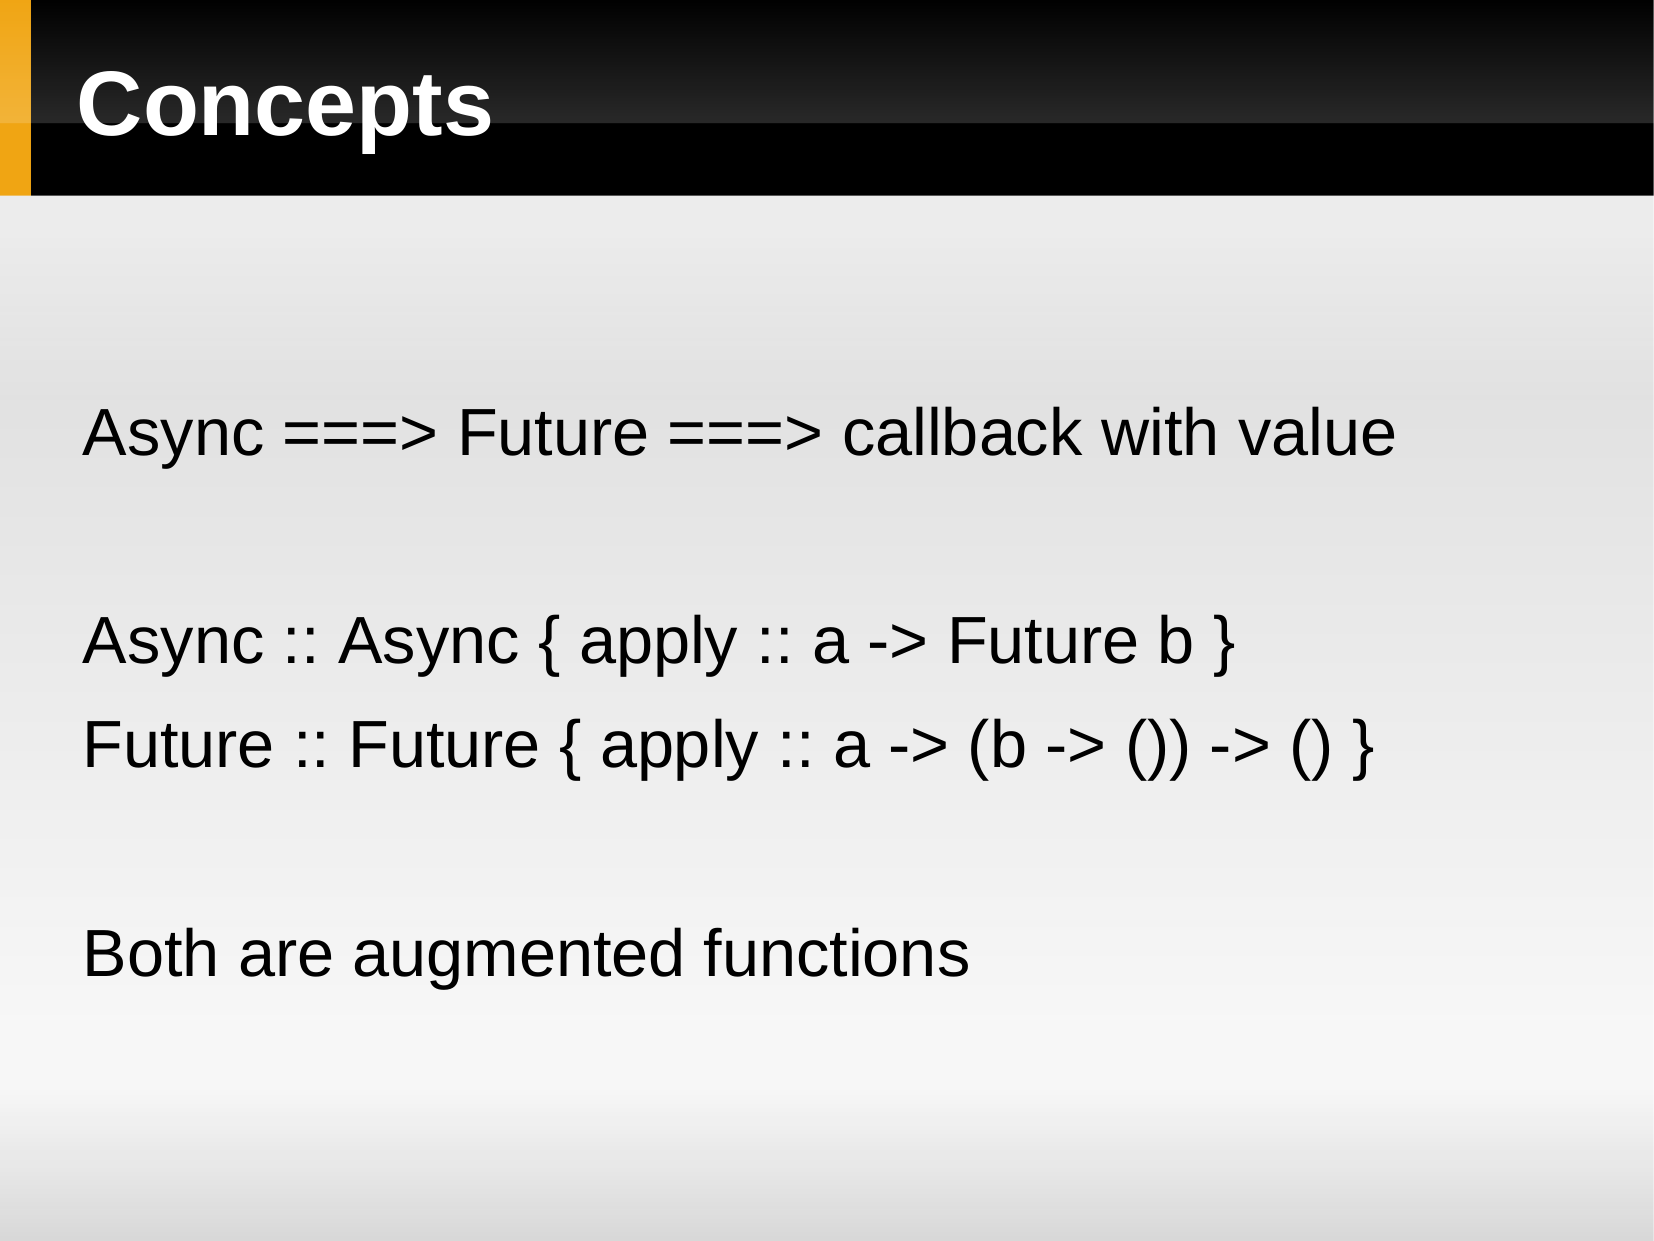

# Concepts
Async ===> Future ===> callback with value
Async :: Async { apply :: a -> Future b }
Future :: Future { apply :: a -> (b -> ()) -> () }
Both are augmented functions